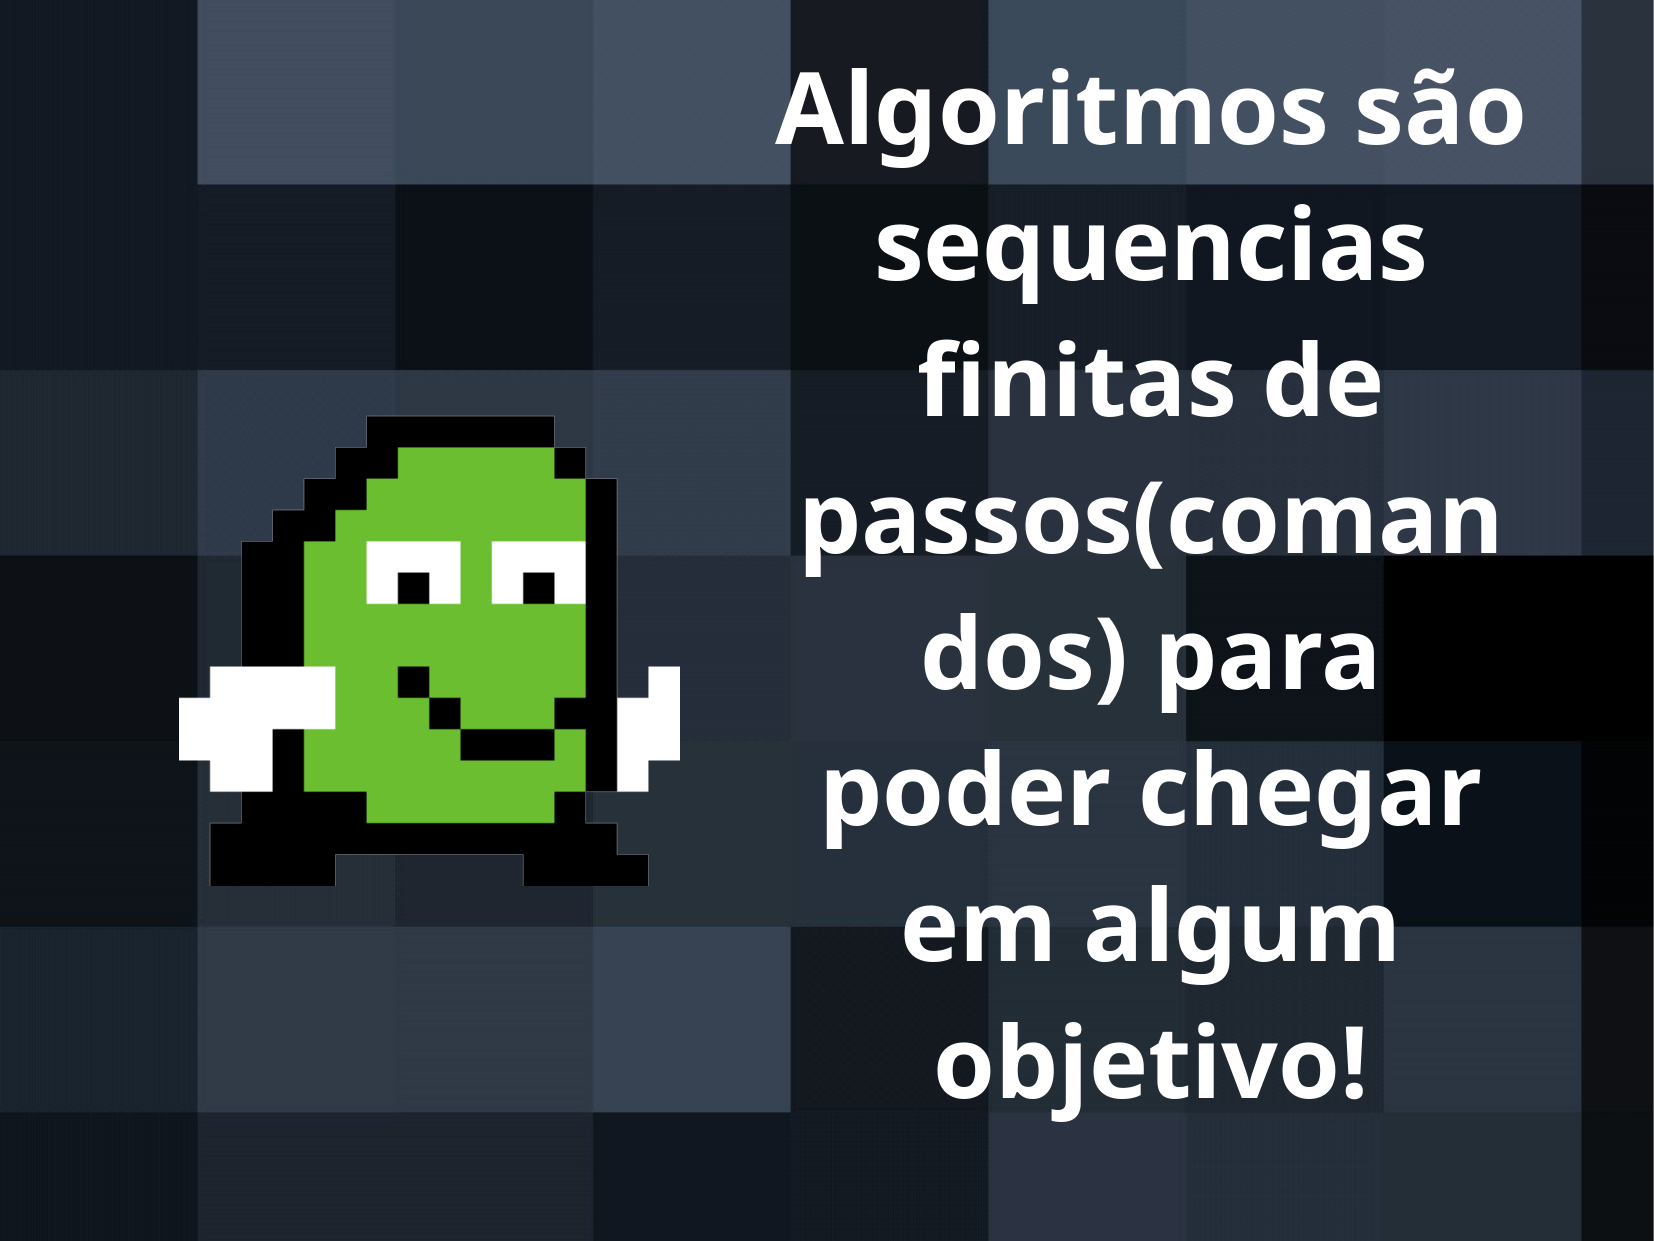

# Algoritmos são sequencias finitas de passos(comandos) para poder chegar em algum objetivo!